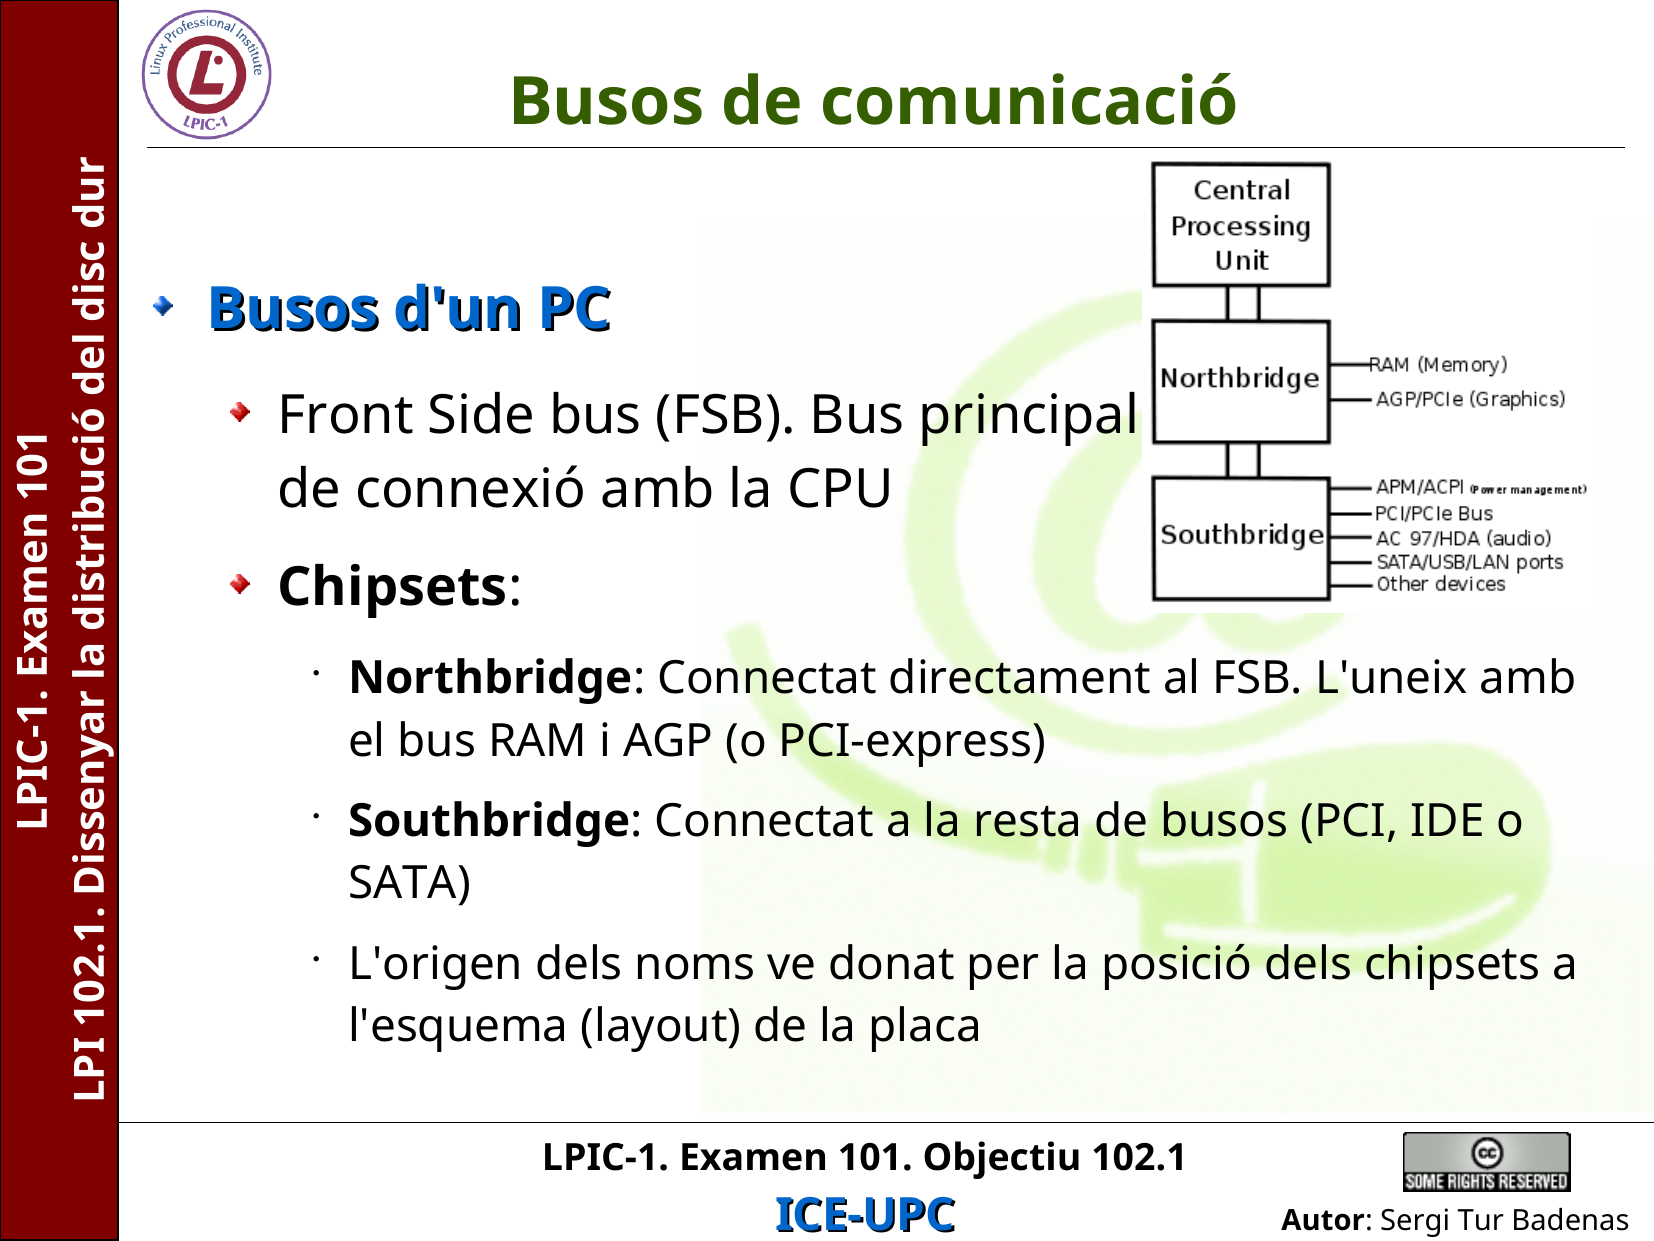

# Busos de comunicació
Busos d'un PC
Front Side bus (FSB). Bus principal de connexió amb la CPU
Chipsets:
Northbridge: Connectat directament al FSB. L'uneix amb el bus RAM i AGP (o PCI-express)
Southbridge: Connectat a la resta de busos (PCI, IDE o SATA)
L'origen dels noms ve donat per la posició dels chipsets a l'esquema (layout) de la placa